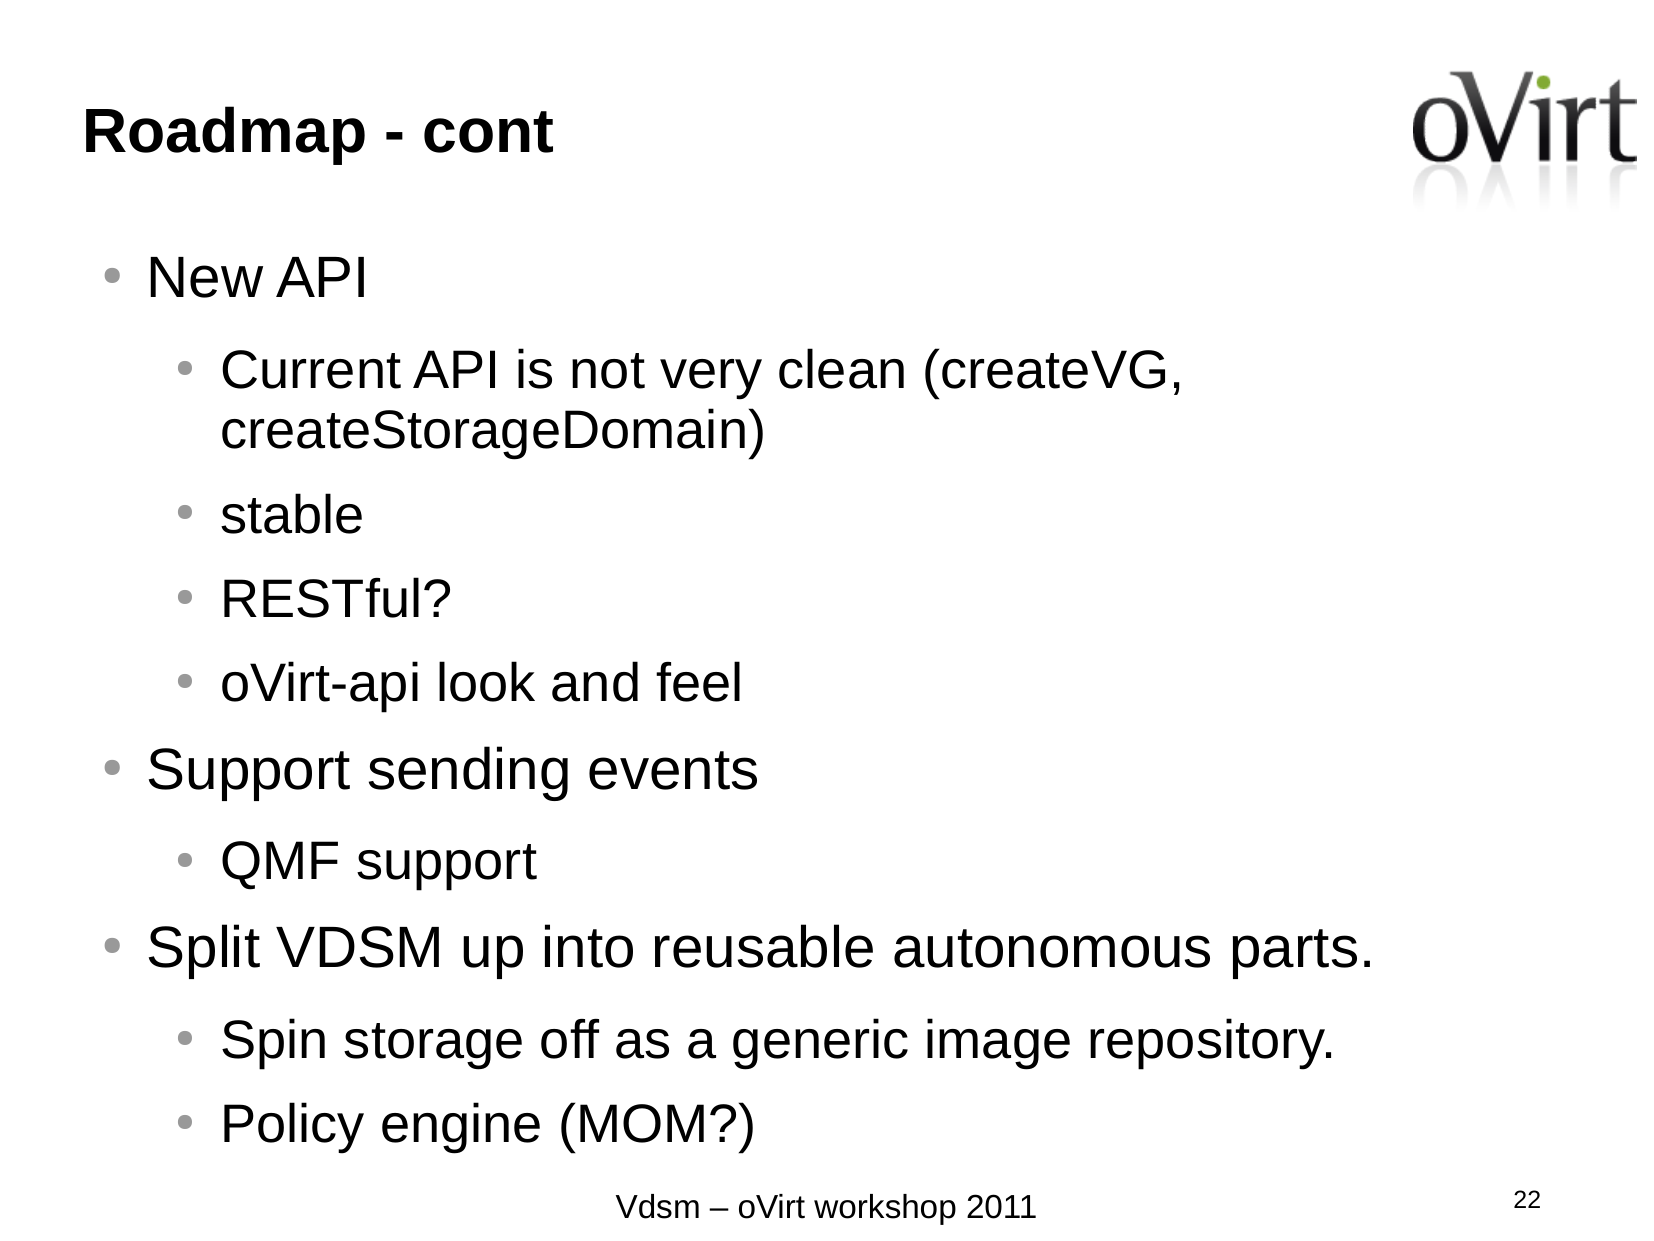

# Roadmap - cont
New API
Current API is not very clean (createVG, createStorageDomain)
stable
RESTful?
oVirt-api look and feel
Support sending events
QMF support
Split VDSM up into reusable autonomous parts.
Spin storage off as a generic image repository.
Policy engine (MOM?)